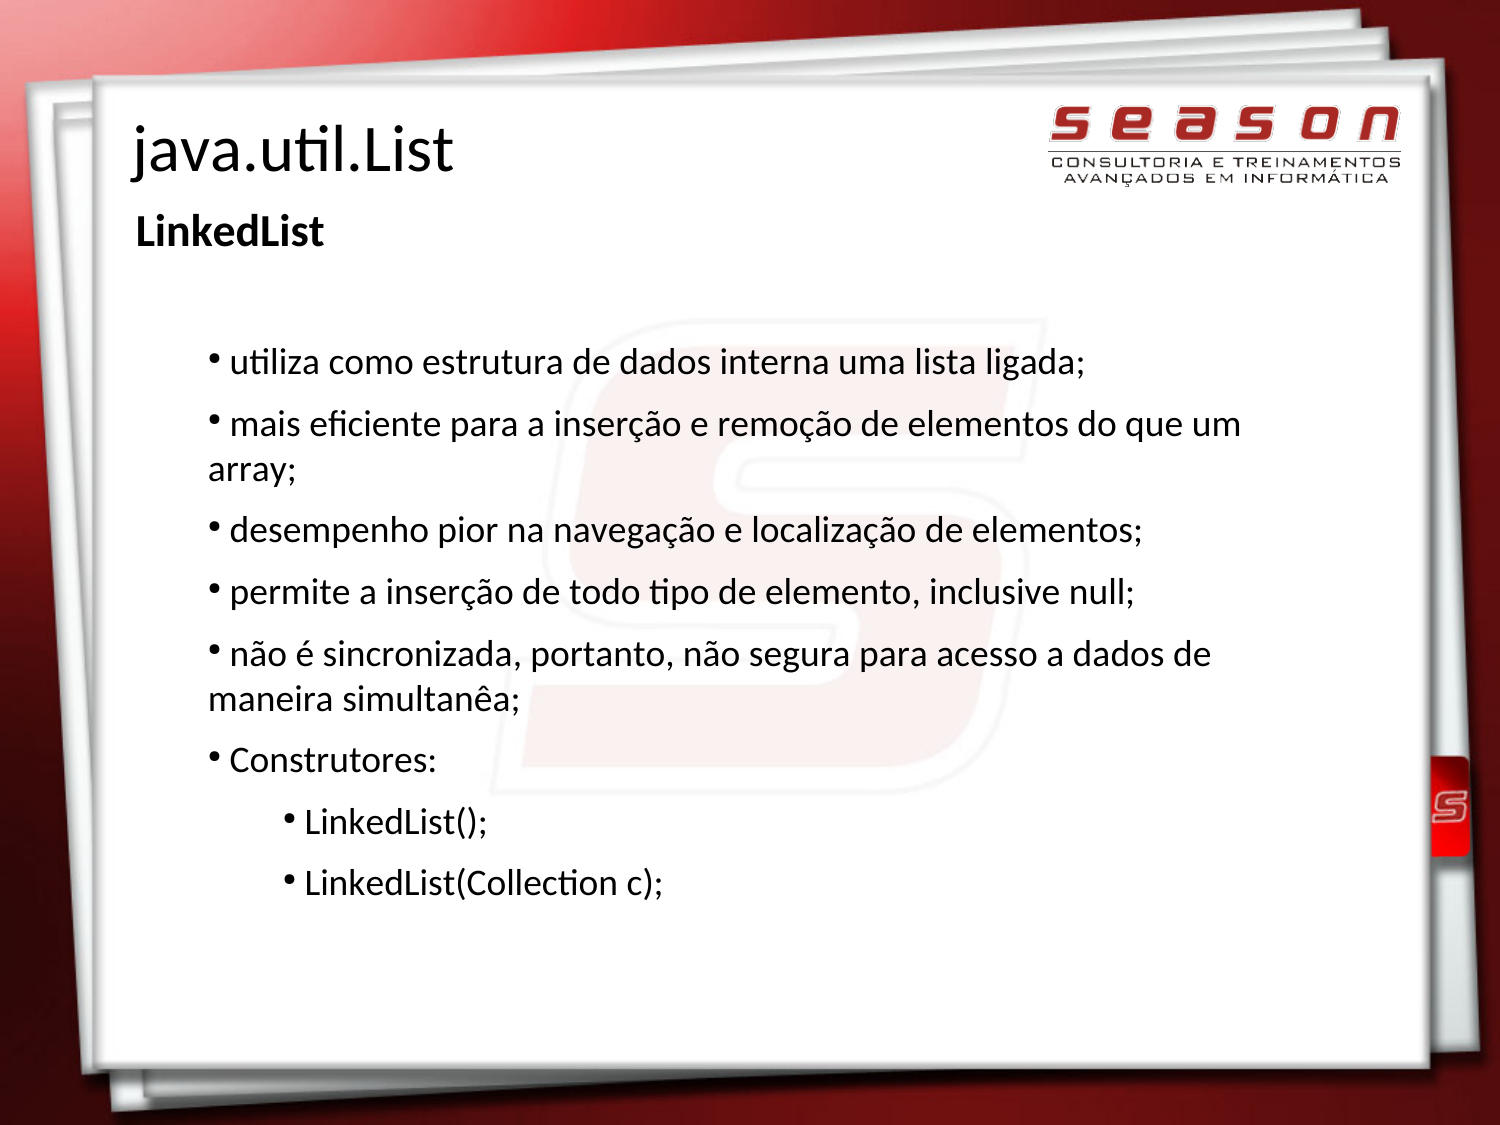

# java.util.List
LinkedList
 utiliza como estrutura de dados interna uma lista ligada;
 mais eficiente para a inserção e remoção de elementos do que um array;
 desempenho pior na navegação e localização de elementos;
 permite a inserção de todo tipo de elemento, inclusive null;
 não é sincronizada, portanto, não segura para acesso a dados de maneira simultanêa;
 Construtores:
 LinkedList();
 LinkedList(Collection c);